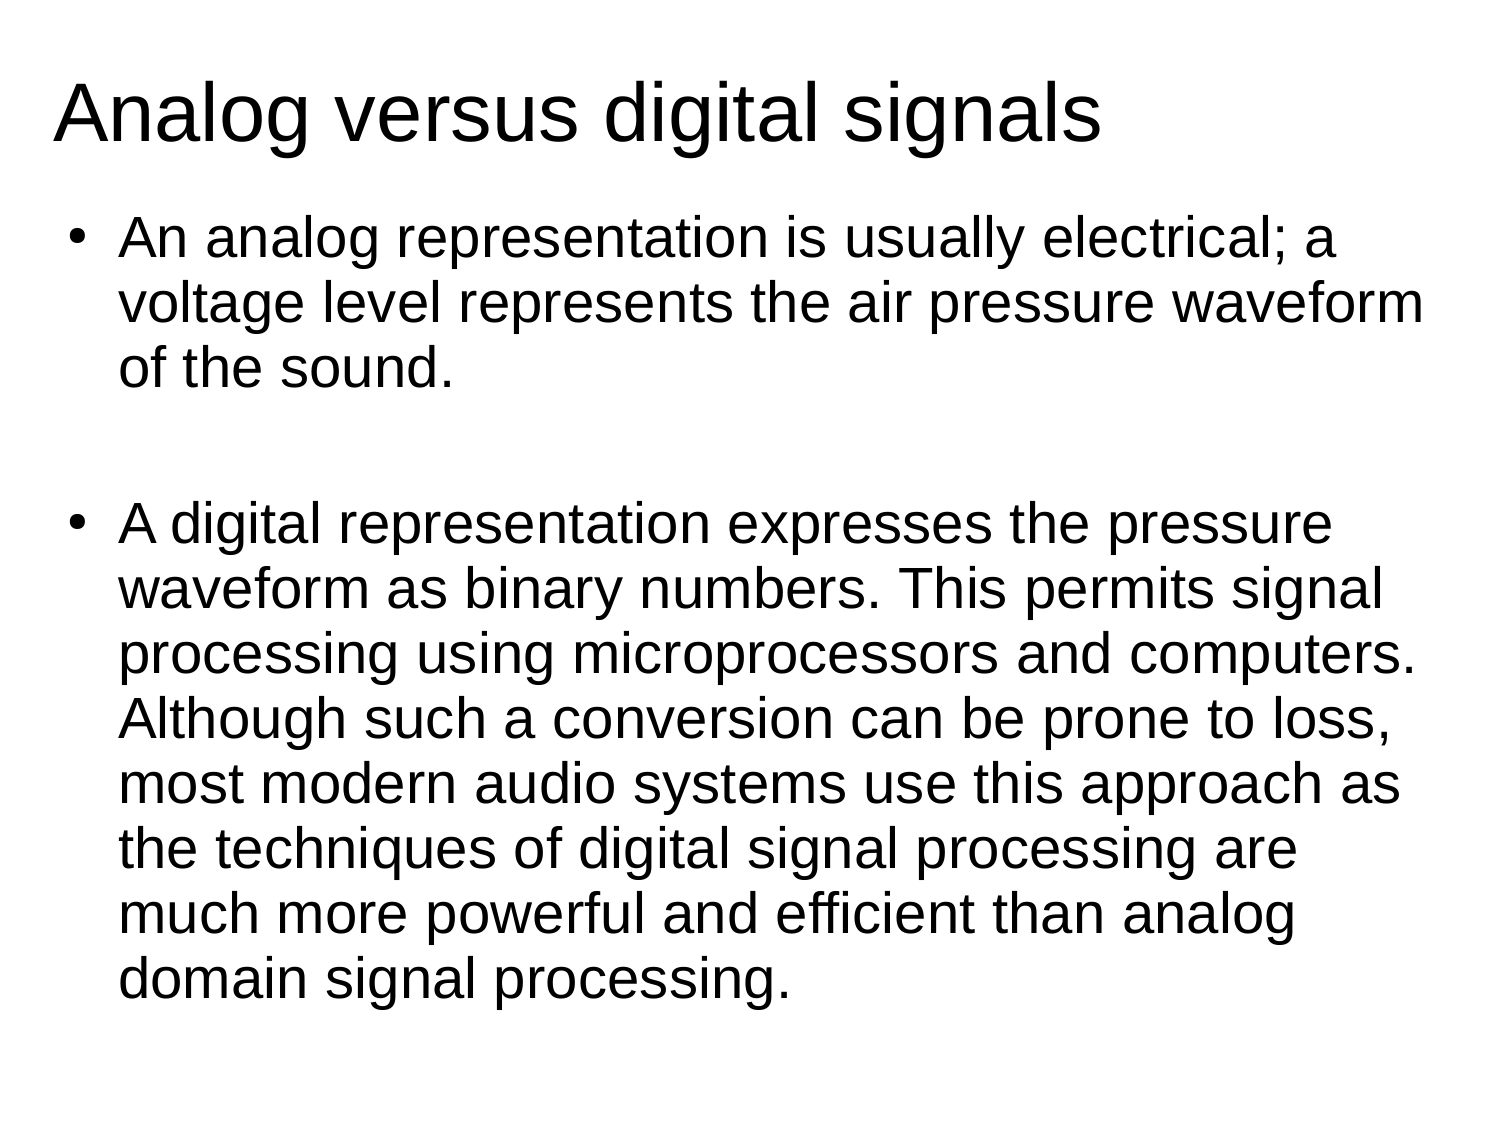

# Analog versus digital signals
An analog representation is usually electrical; a voltage level represents the air pressure waveform of the sound.
A digital representation expresses the pressure waveform as binary numbers. This permits signal processing using microprocessors and computers. Although such a conversion can be prone to loss, most modern audio systems use this approach as the techniques of digital signal processing are much more powerful and efficient than analog domain signal processing.